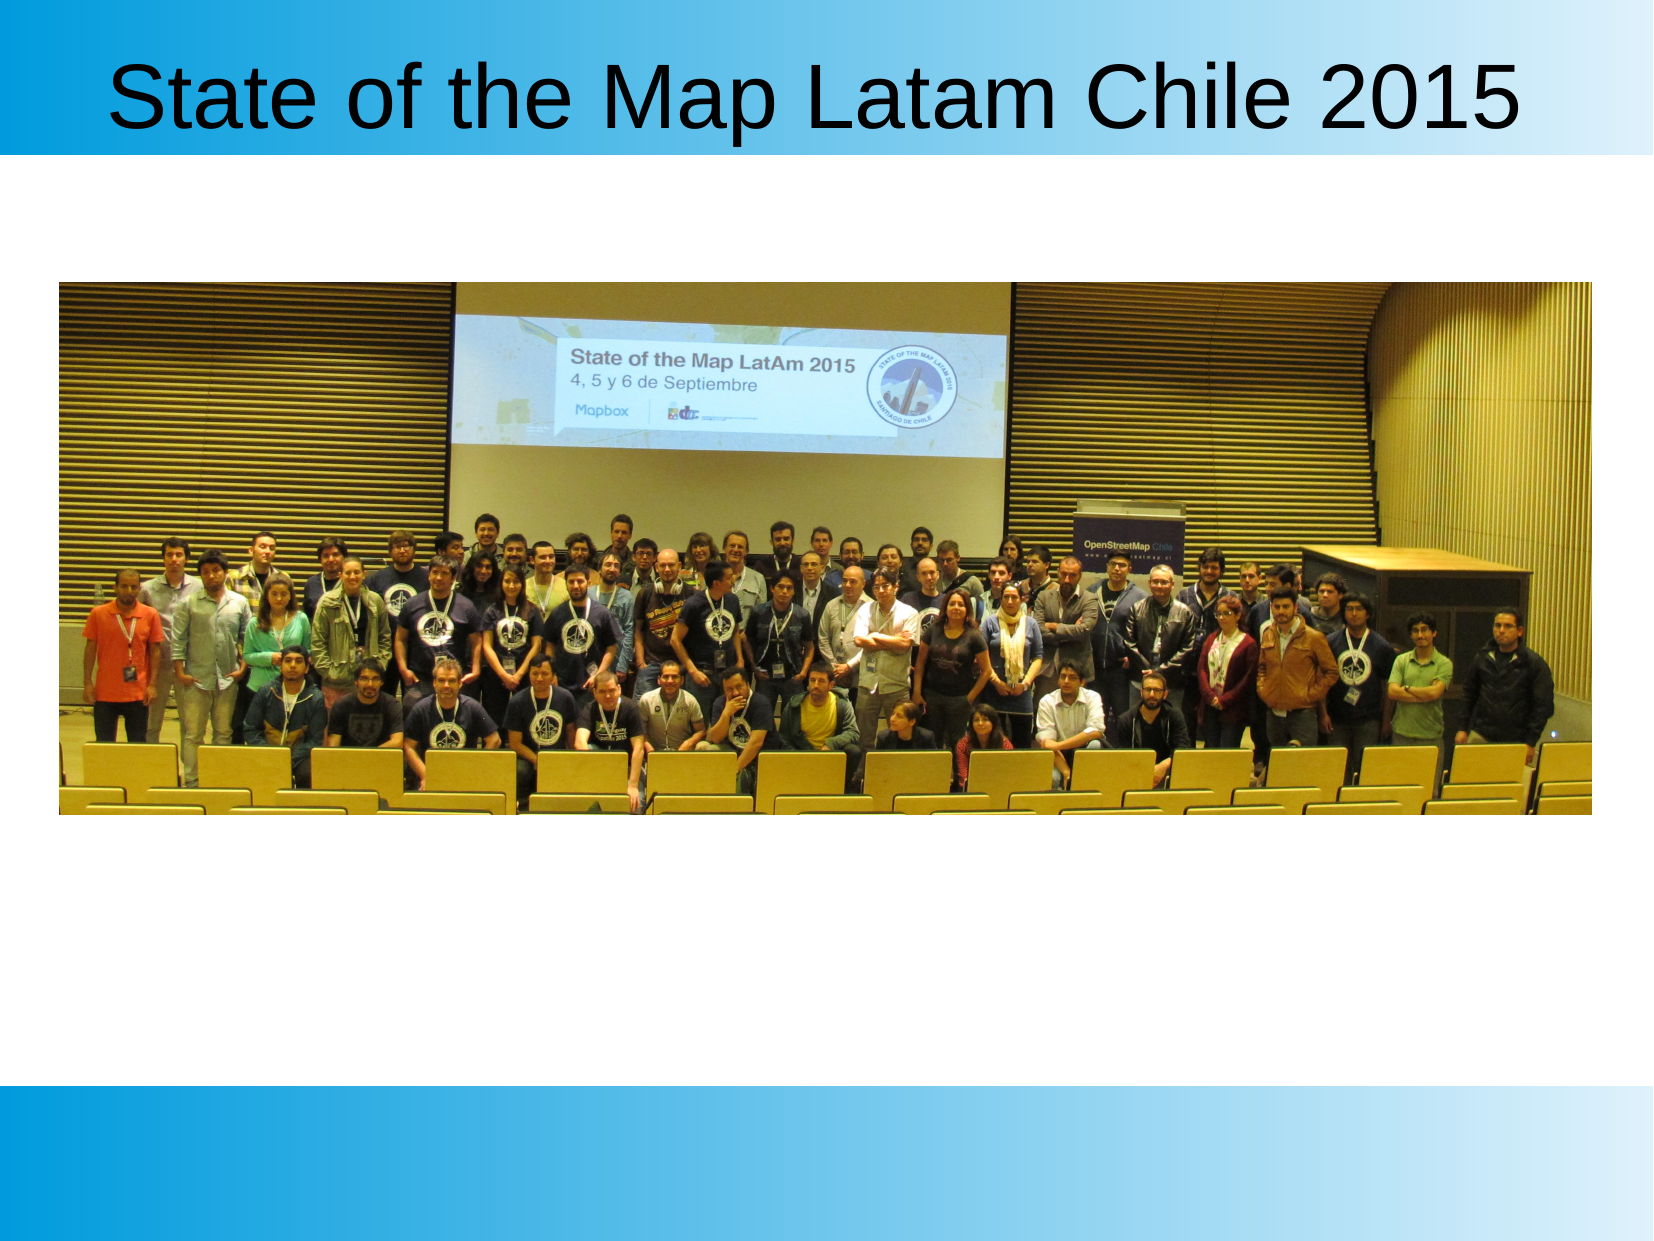

# State of the Map Latam Chile 2015